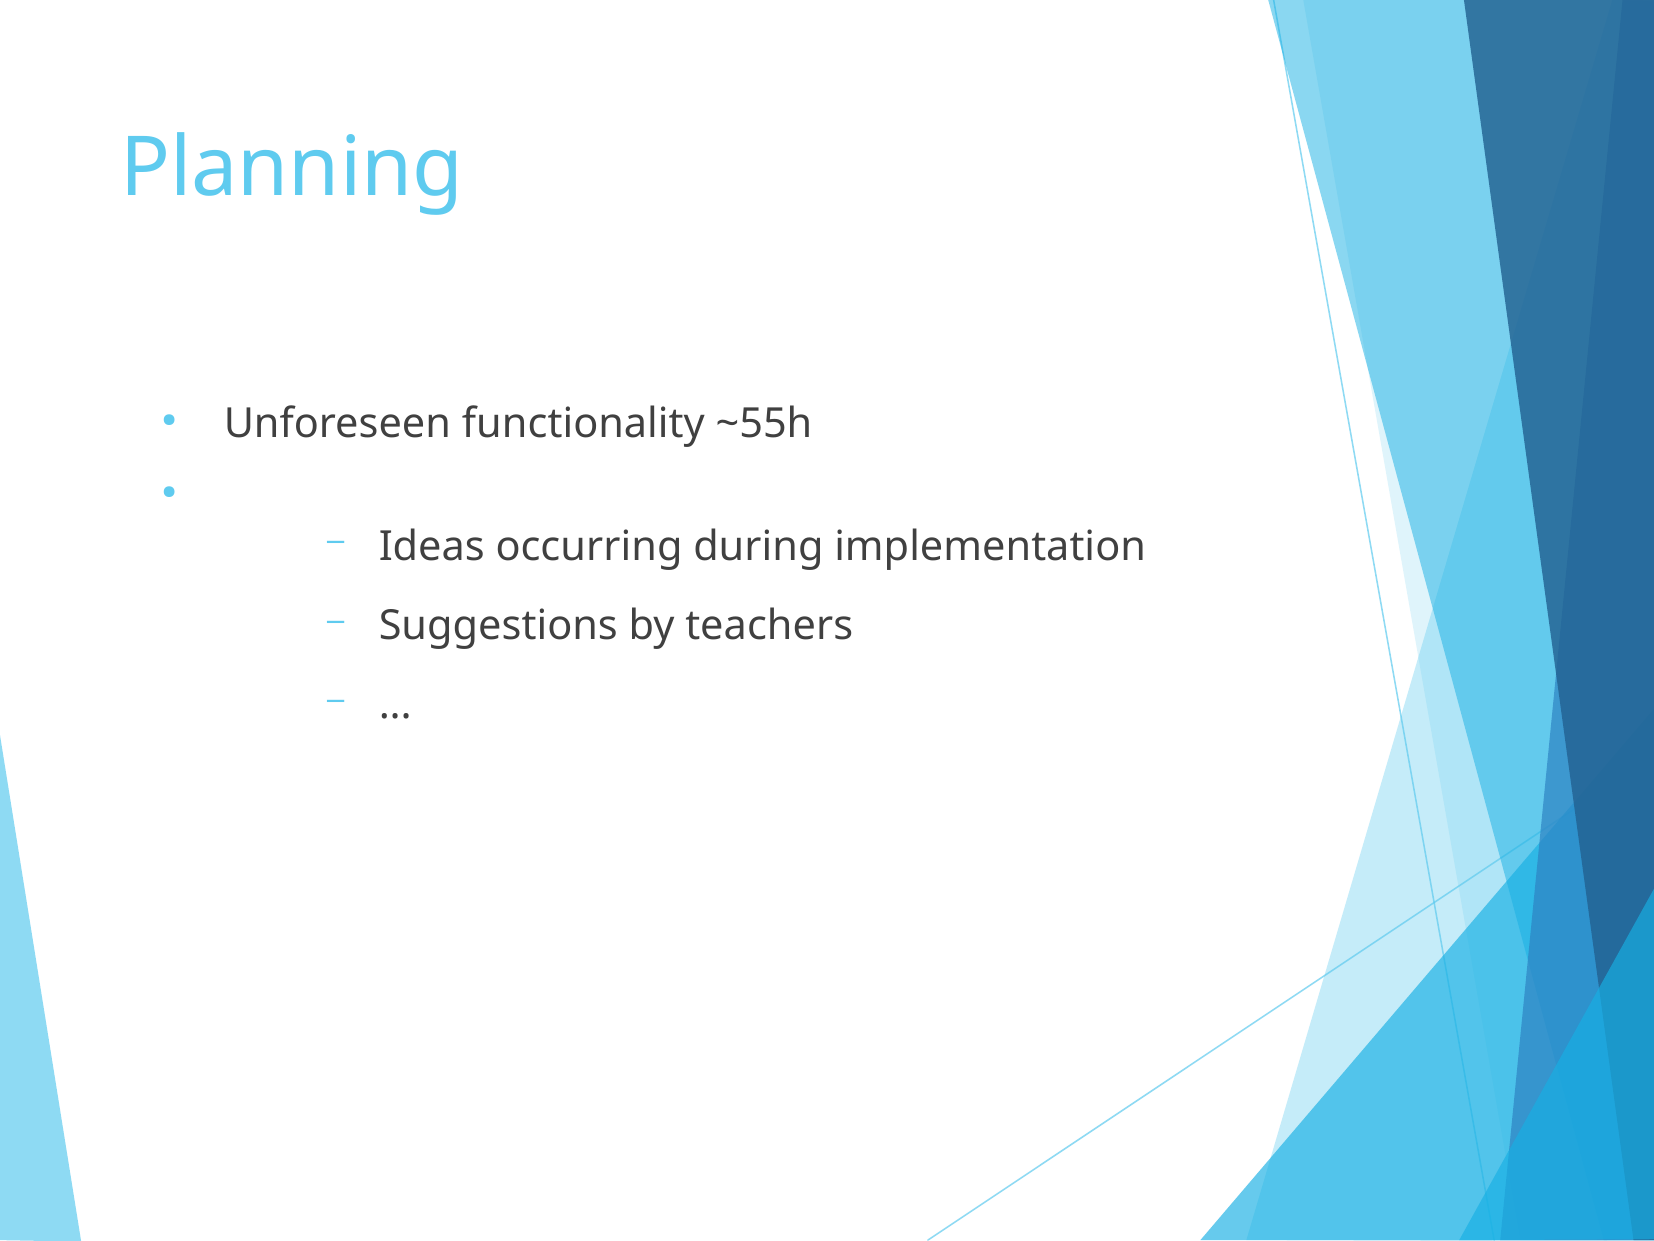

Planning
# Unforeseen functionality ~55h
Ideas occurring during implementation
Suggestions by teachers
...